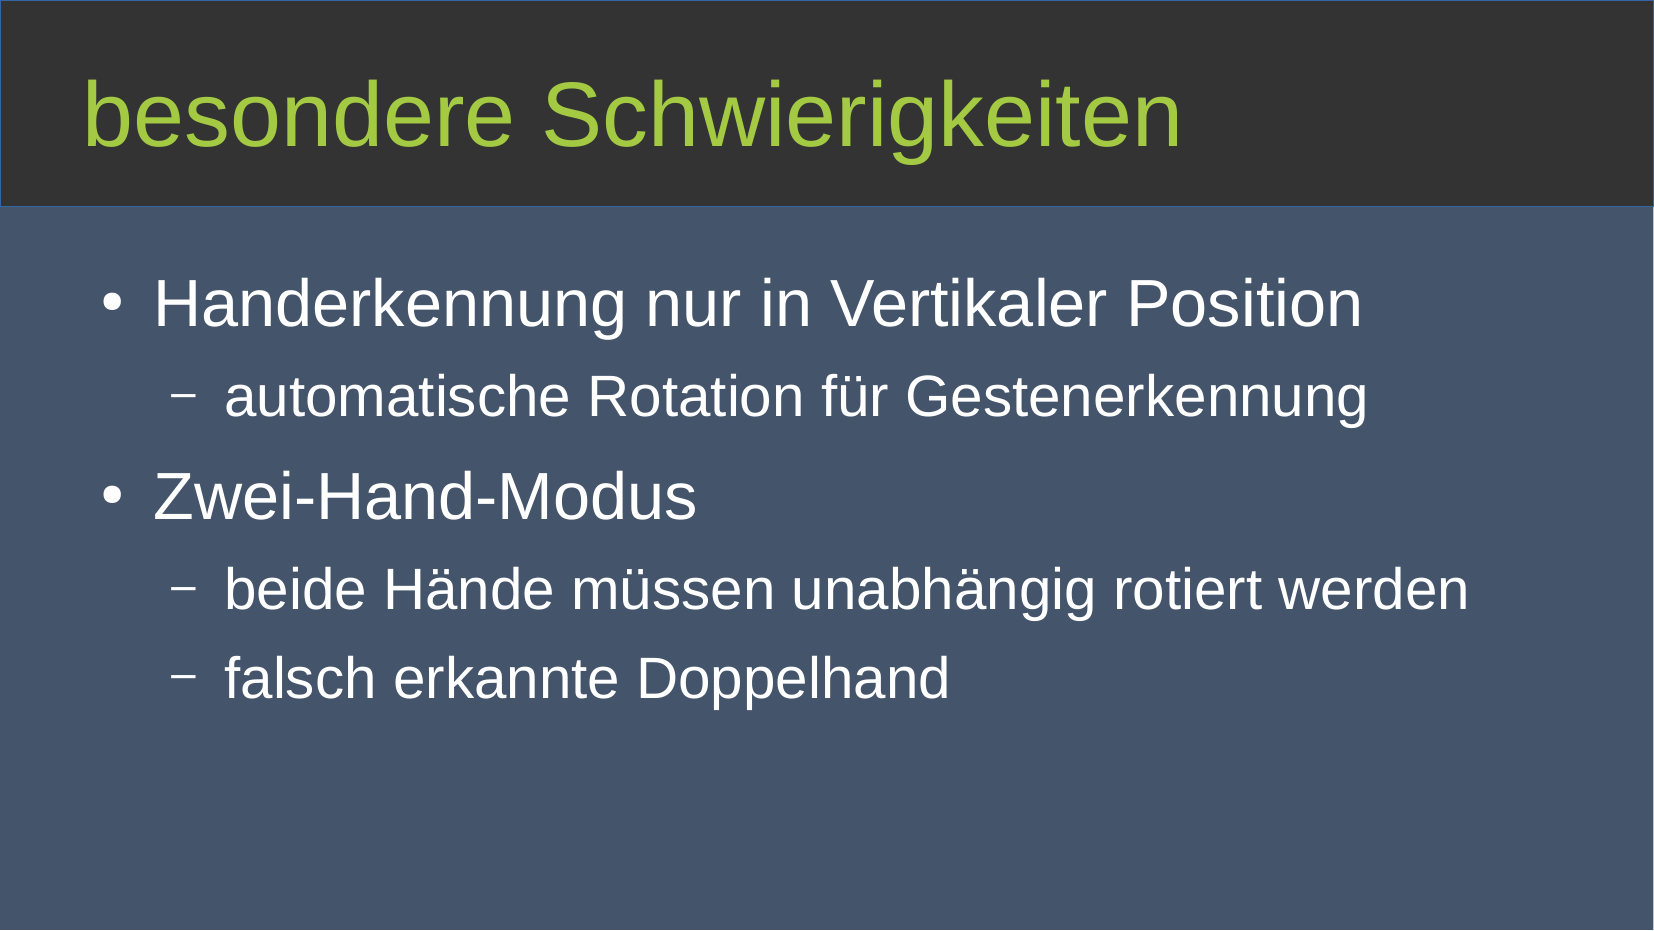

# besondere Schwierigkeiten
Handerkennung nur in Vertikaler Position
automatische Rotation für Gestenerkennung
Zwei-Hand-Modus
beide Hände müssen unabhängig rotiert werden
falsch erkannte Doppelhand